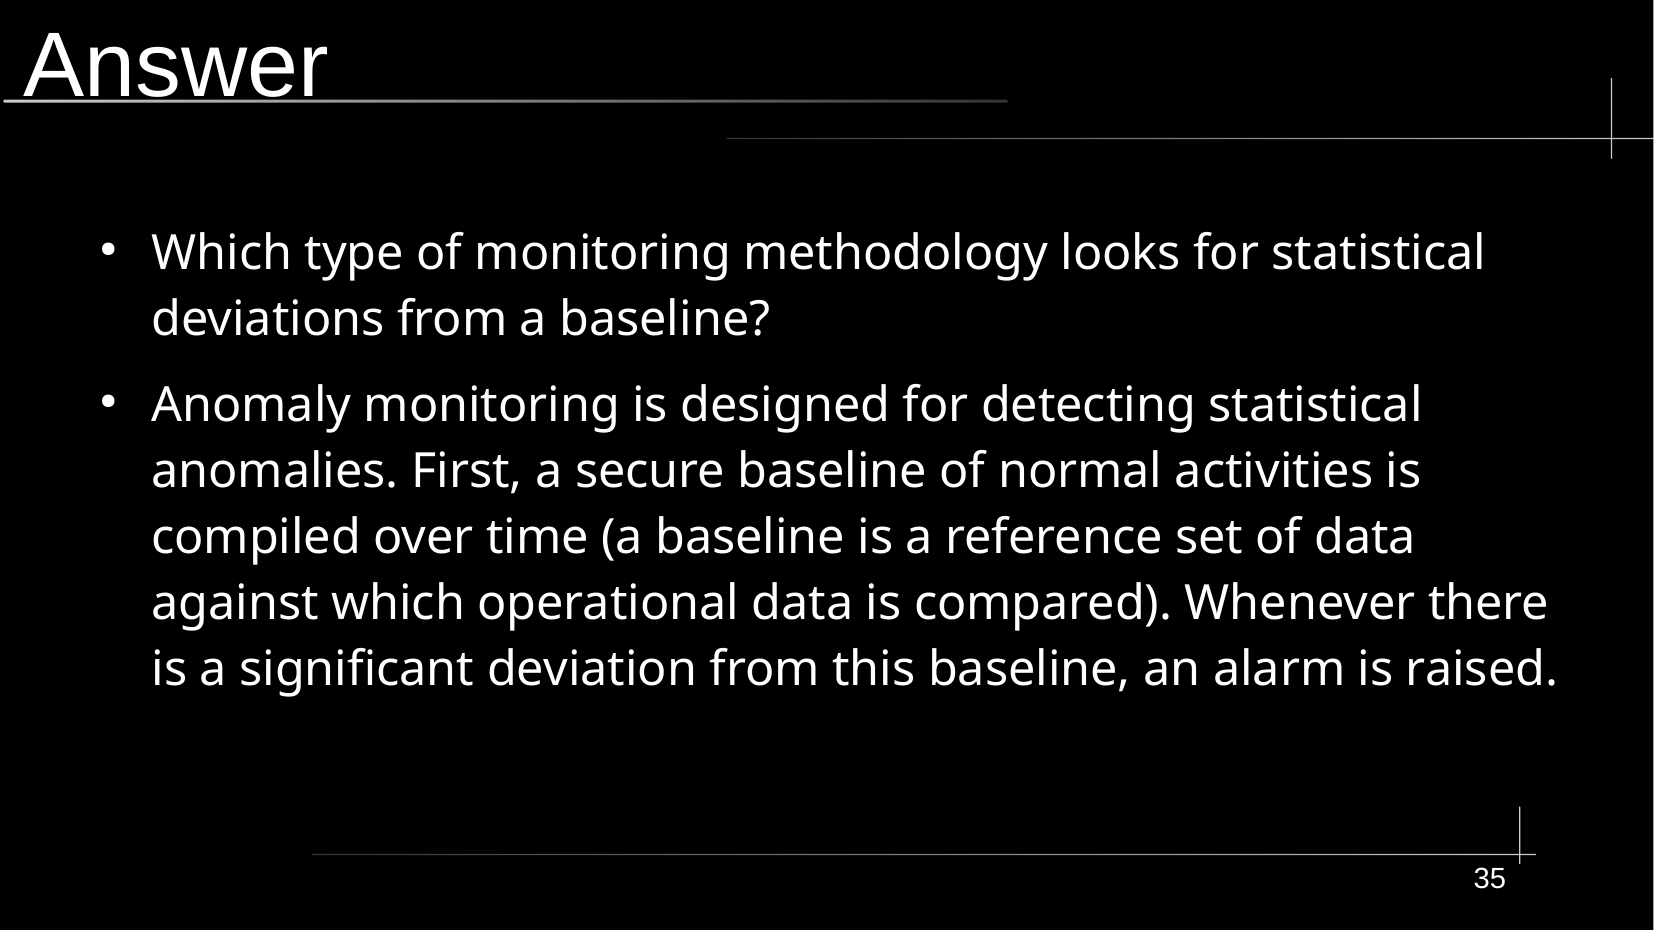

# Answer
Which type of monitoring methodology looks for statistical deviations from a baseline?
Anomaly monitoring is designed for detecting statistical anomalies. First, a secure baseline of normal activities is compiled over time (a baseline is a reference set of data against which operational data is compared). Whenever there is a significant deviation from this baseline, an alarm is raised.
35